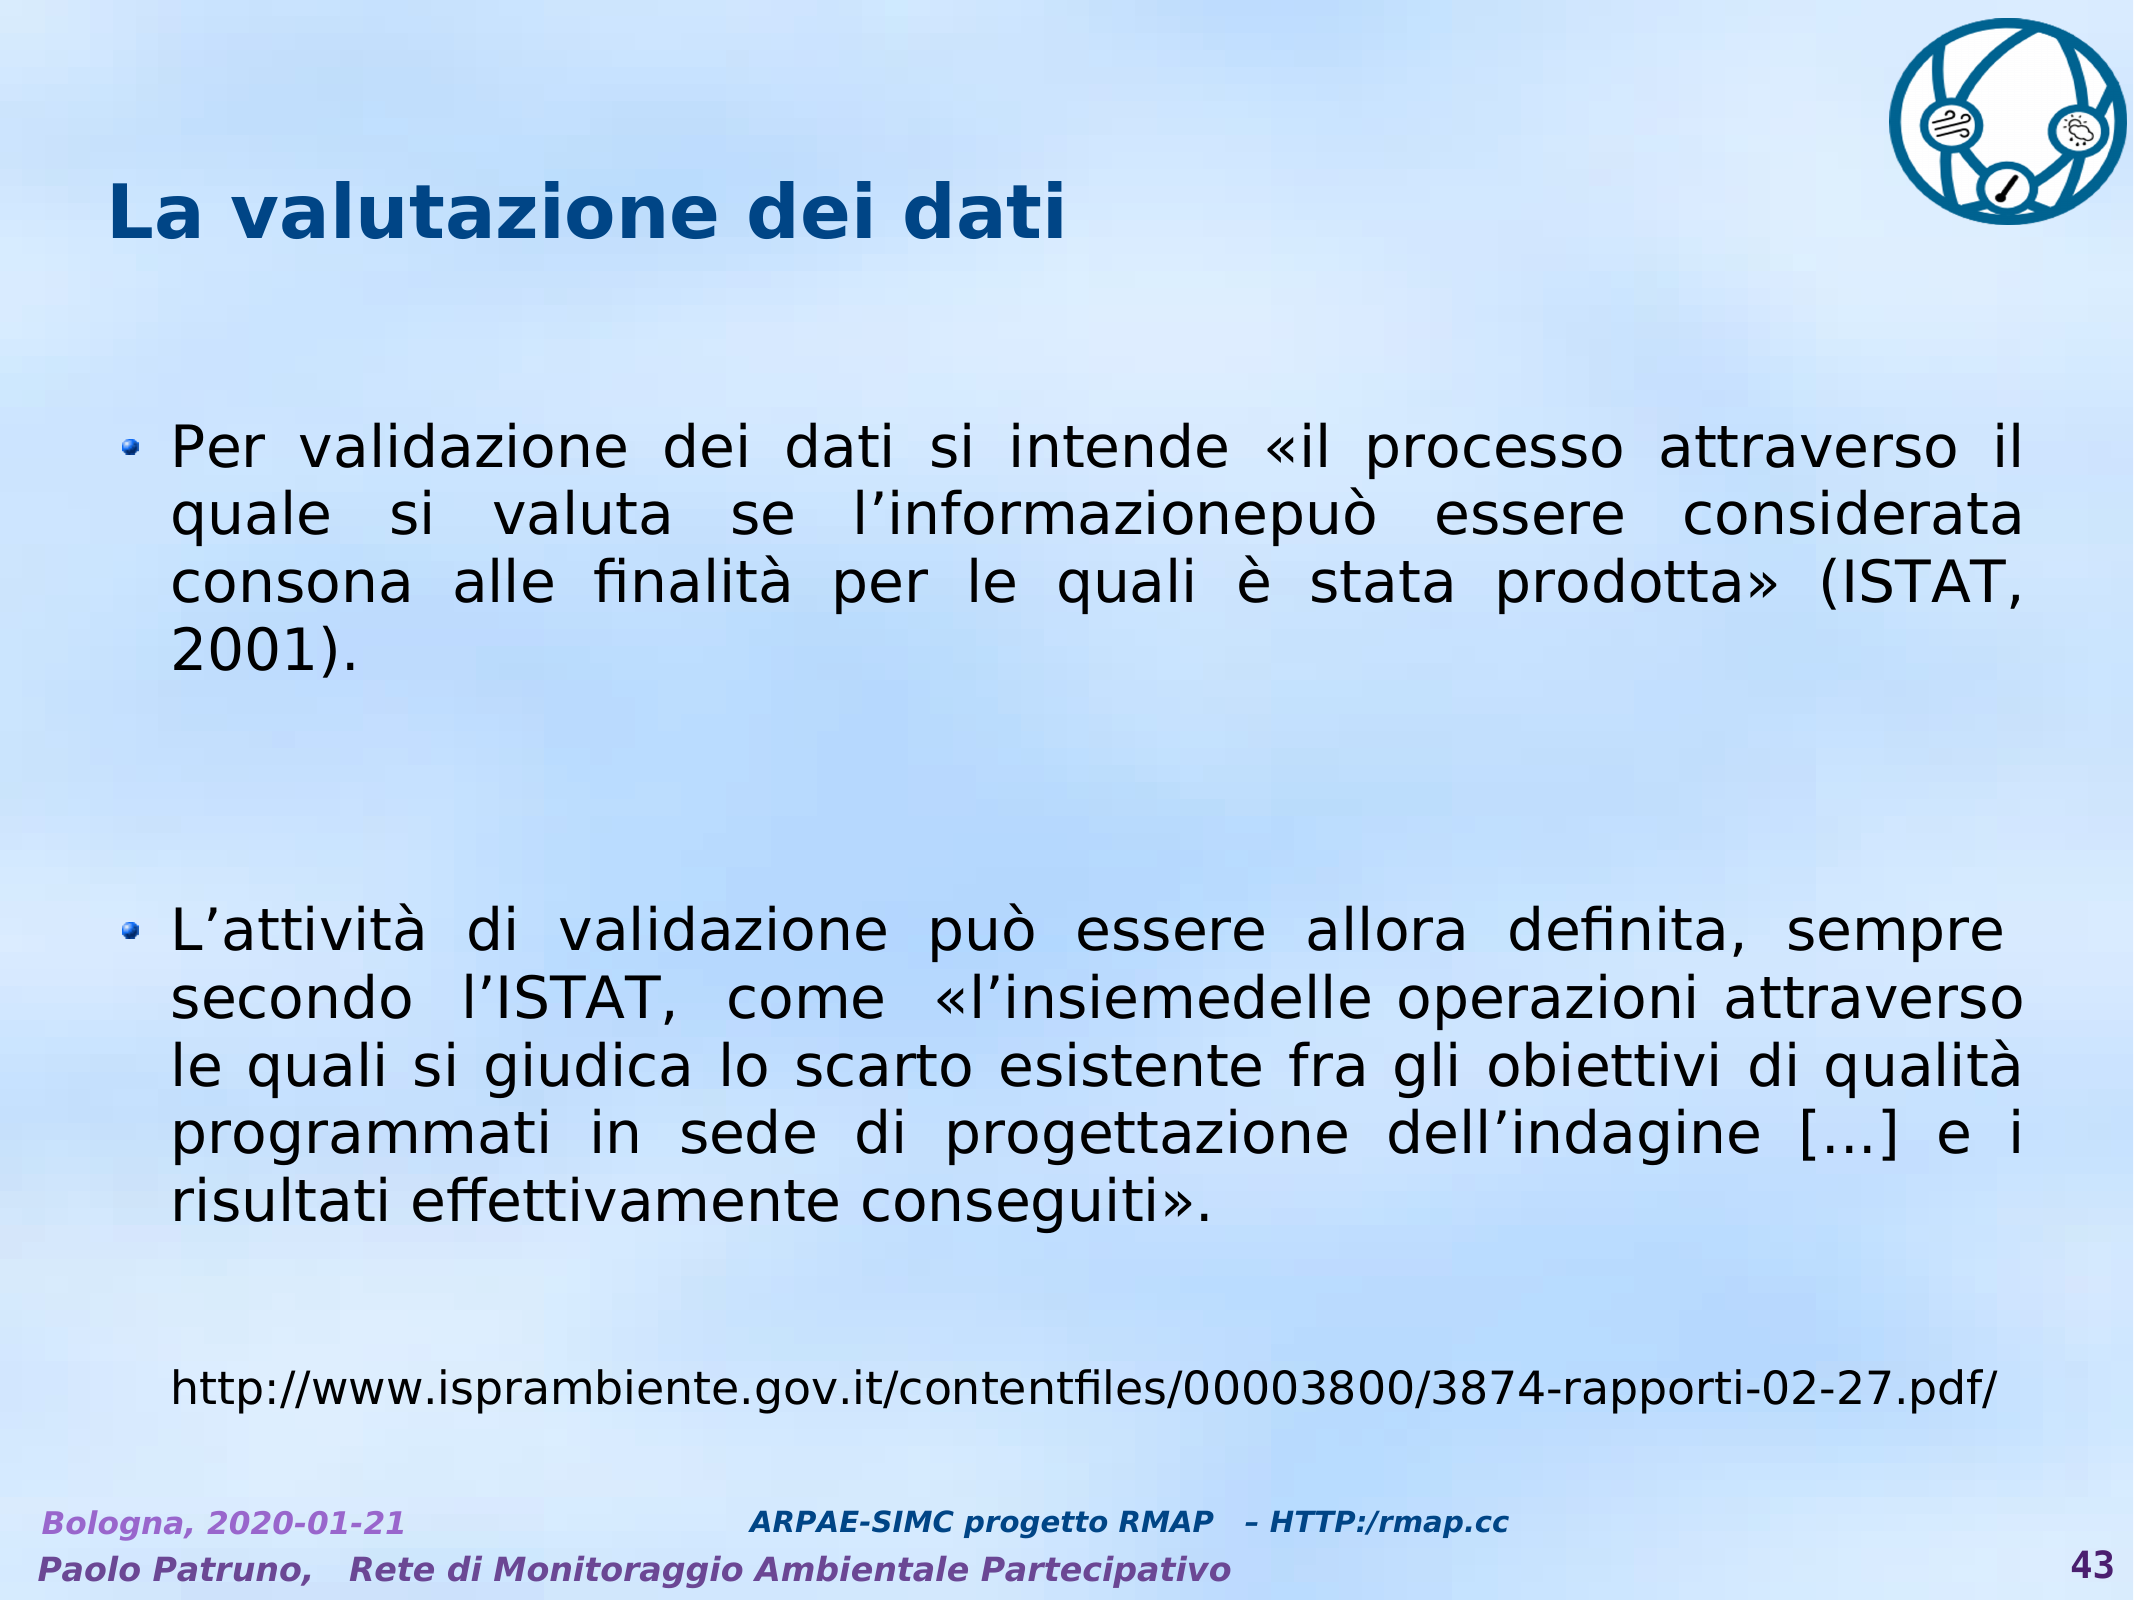

# La valutazione dei dati
Per validazione dei dati si intende «il processo attraverso il quale si valuta se l’informazionepuò essere considerata consona alle finalità per le quali è stata prodotta» (ISTAT, 2001).
L’attività di validazione può essere allora definita, sempre secondo l’ISTAT, come «l’insiemedelle operazioni attraverso le quali si giudica lo scarto esistente fra gli obiettivi di qualità programmati in sede di progettazione dell’indagine [...] e i risultati effettivamente conseguiti».
http://www.isprambiente.gov.it/contentfiles/00003800/3874-rapporti-02-27.pdf/